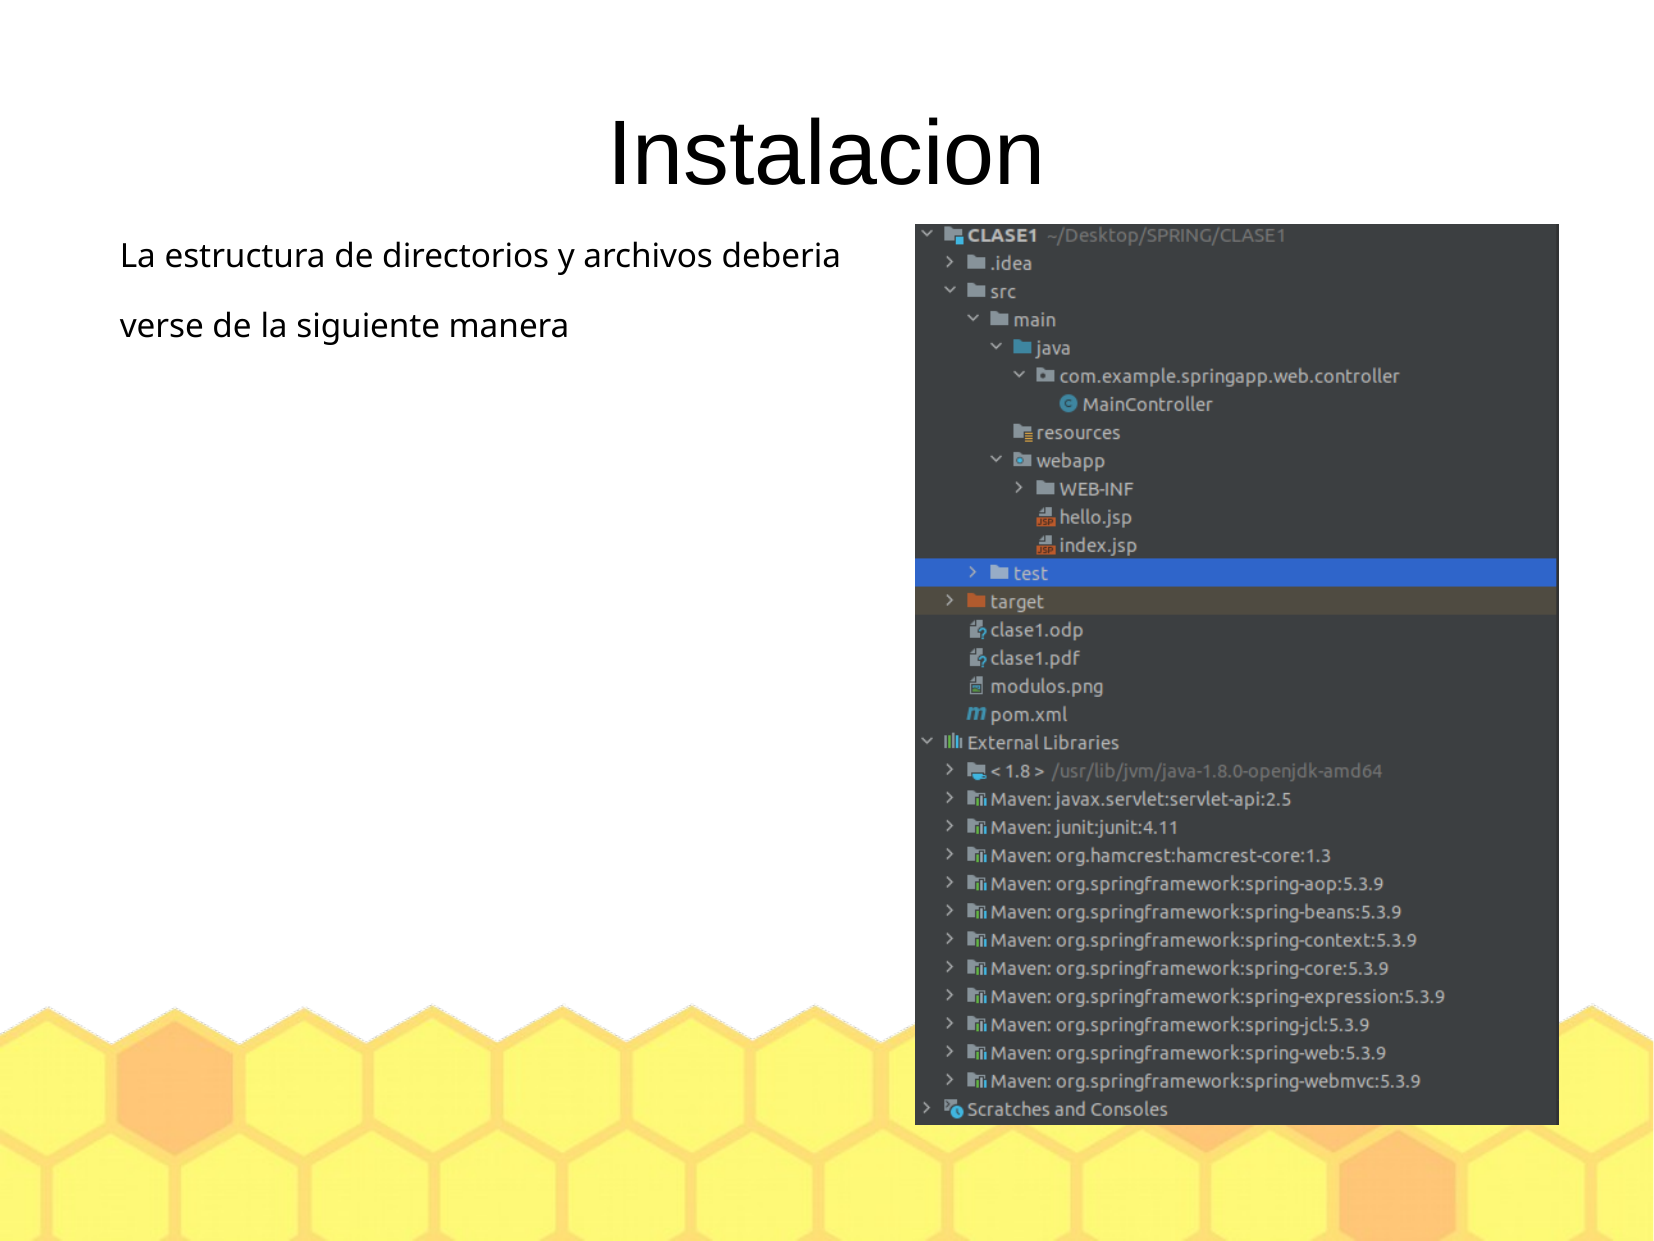

# Instalacion
La estructura de directorios y archivos deberia
verse de la siguiente manera